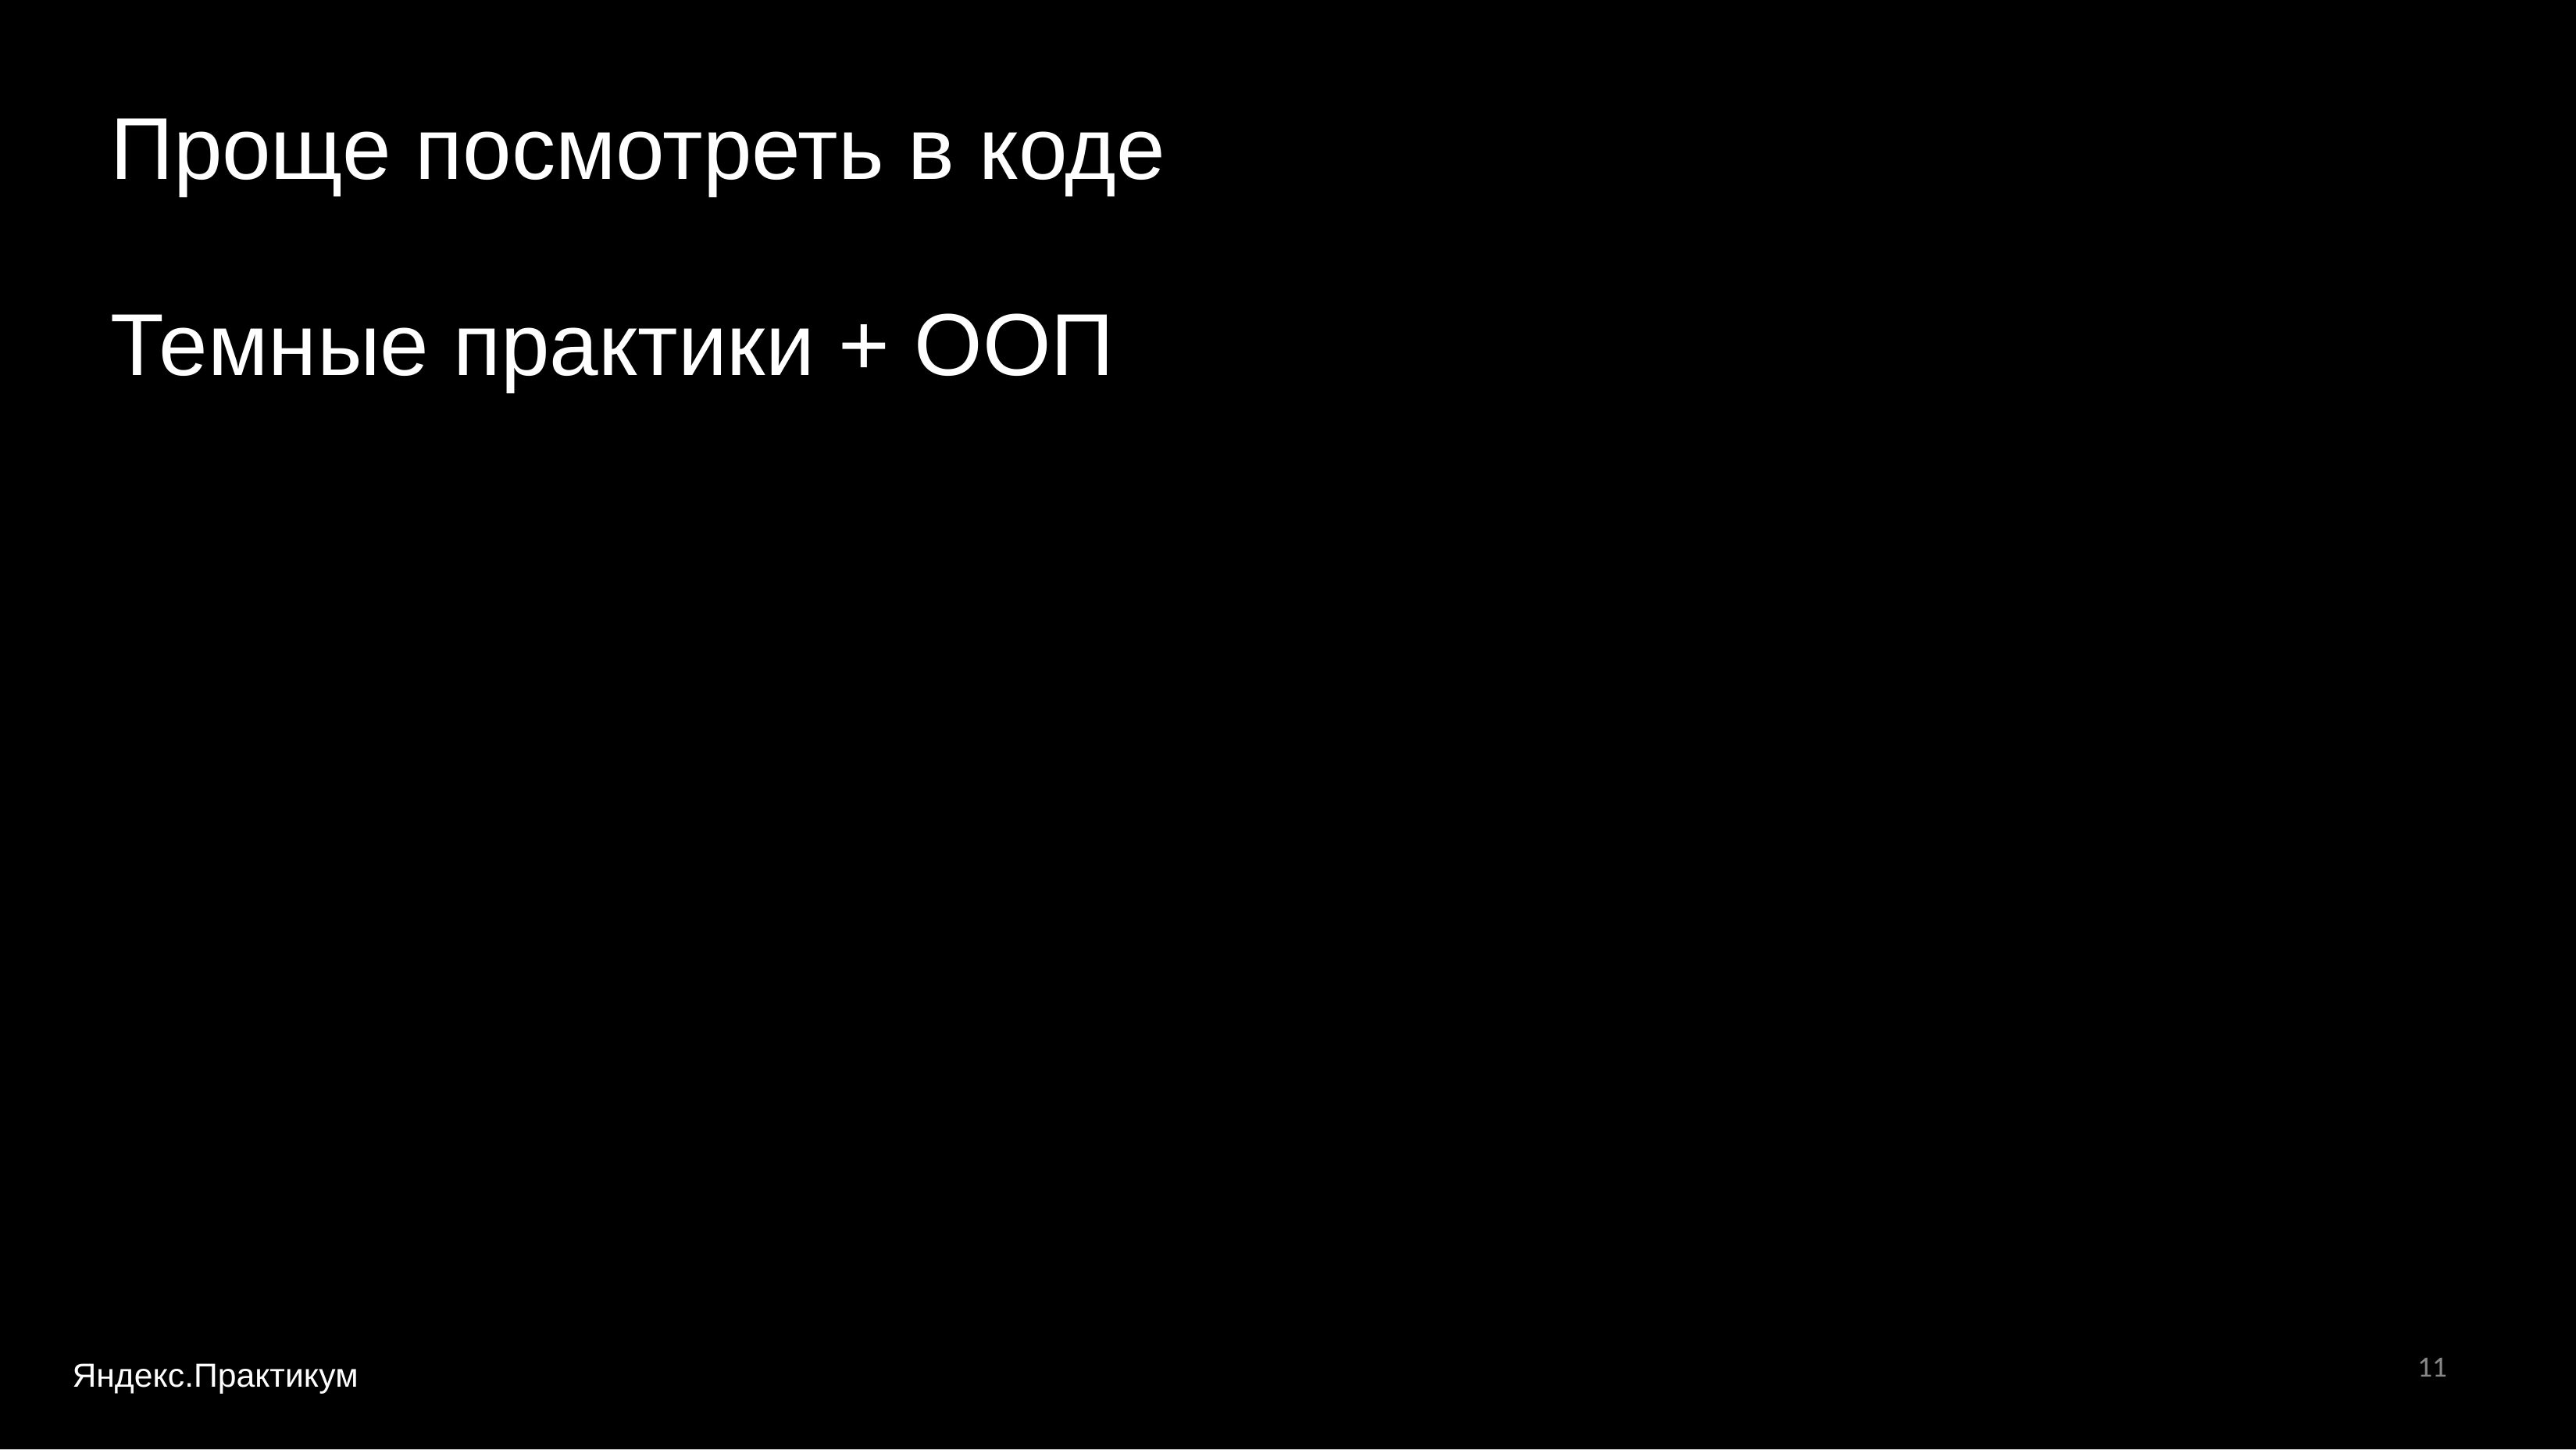

# n
Проще посмотреть в коде
Темные практики + ООП
Яндекс.Практикум